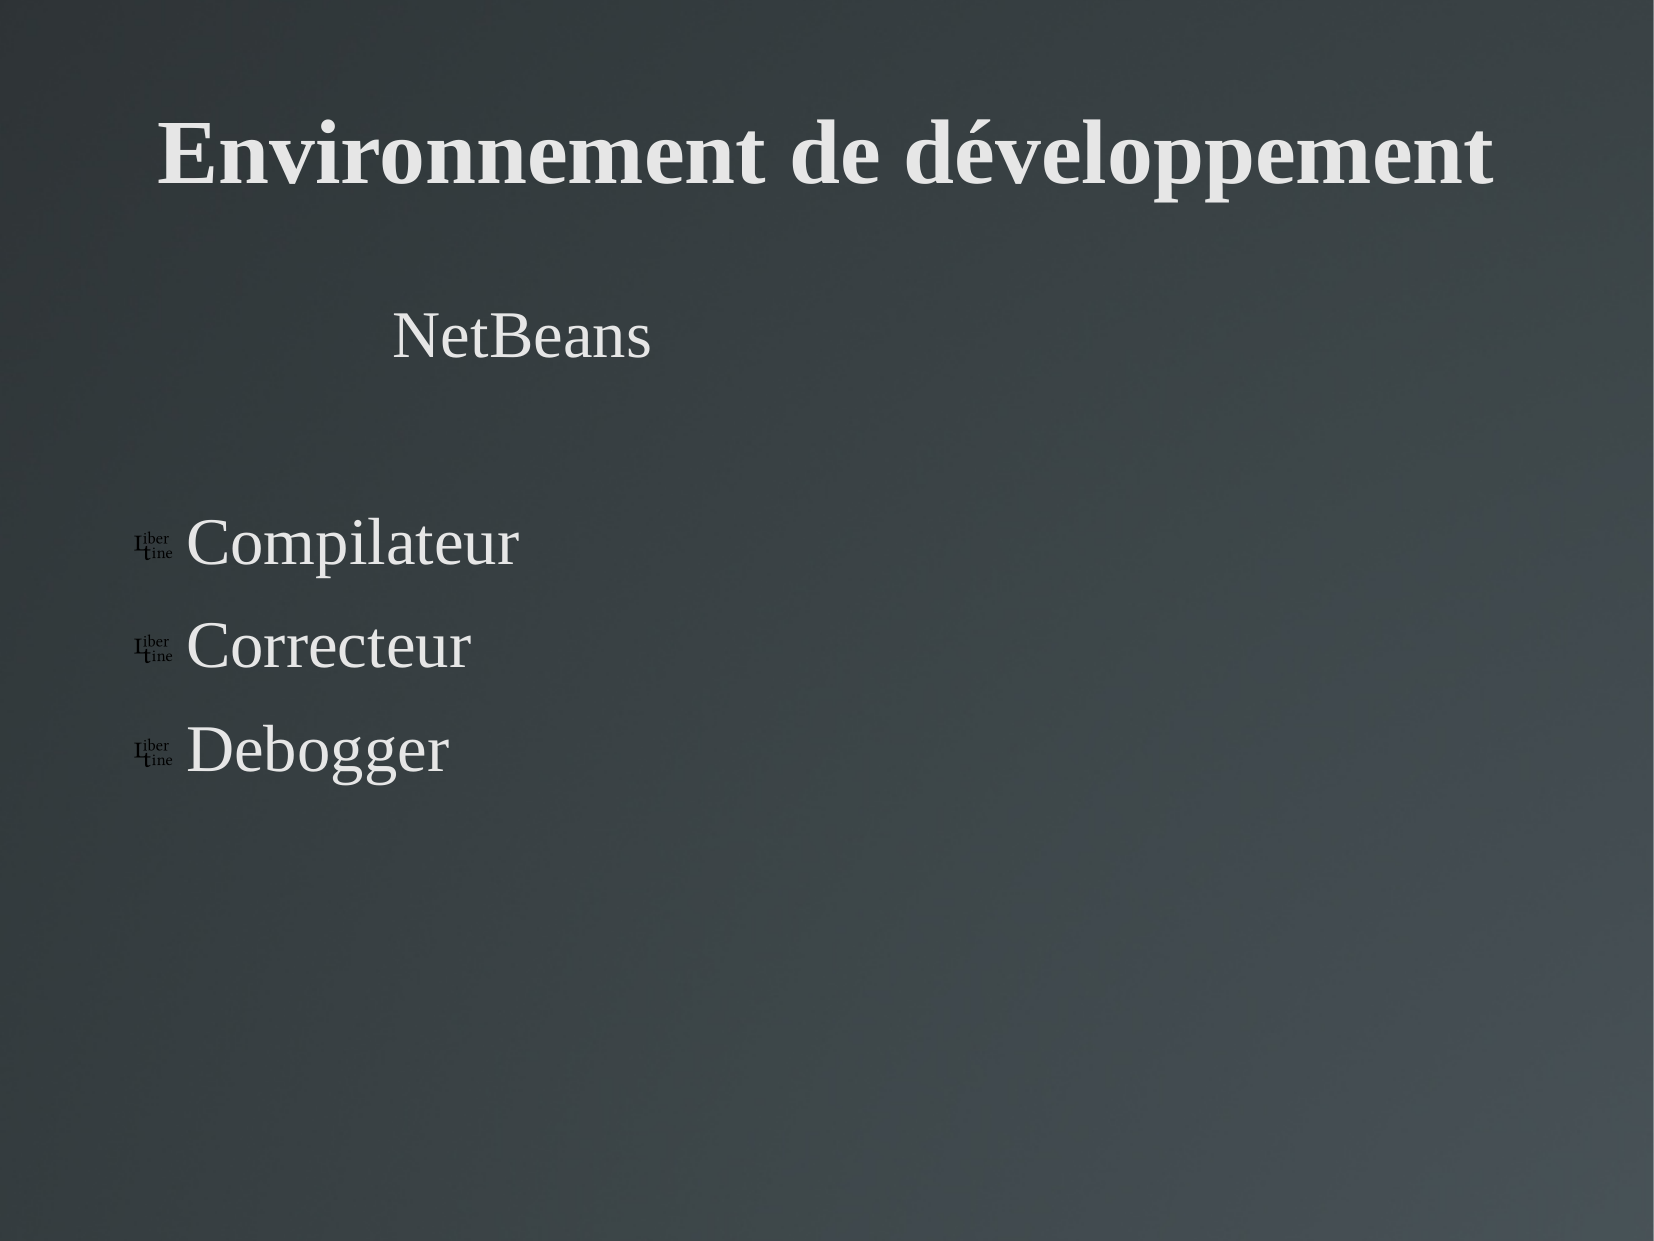

Environnement de développement
NetBeans
Compilateur
Correcteur
Debogger